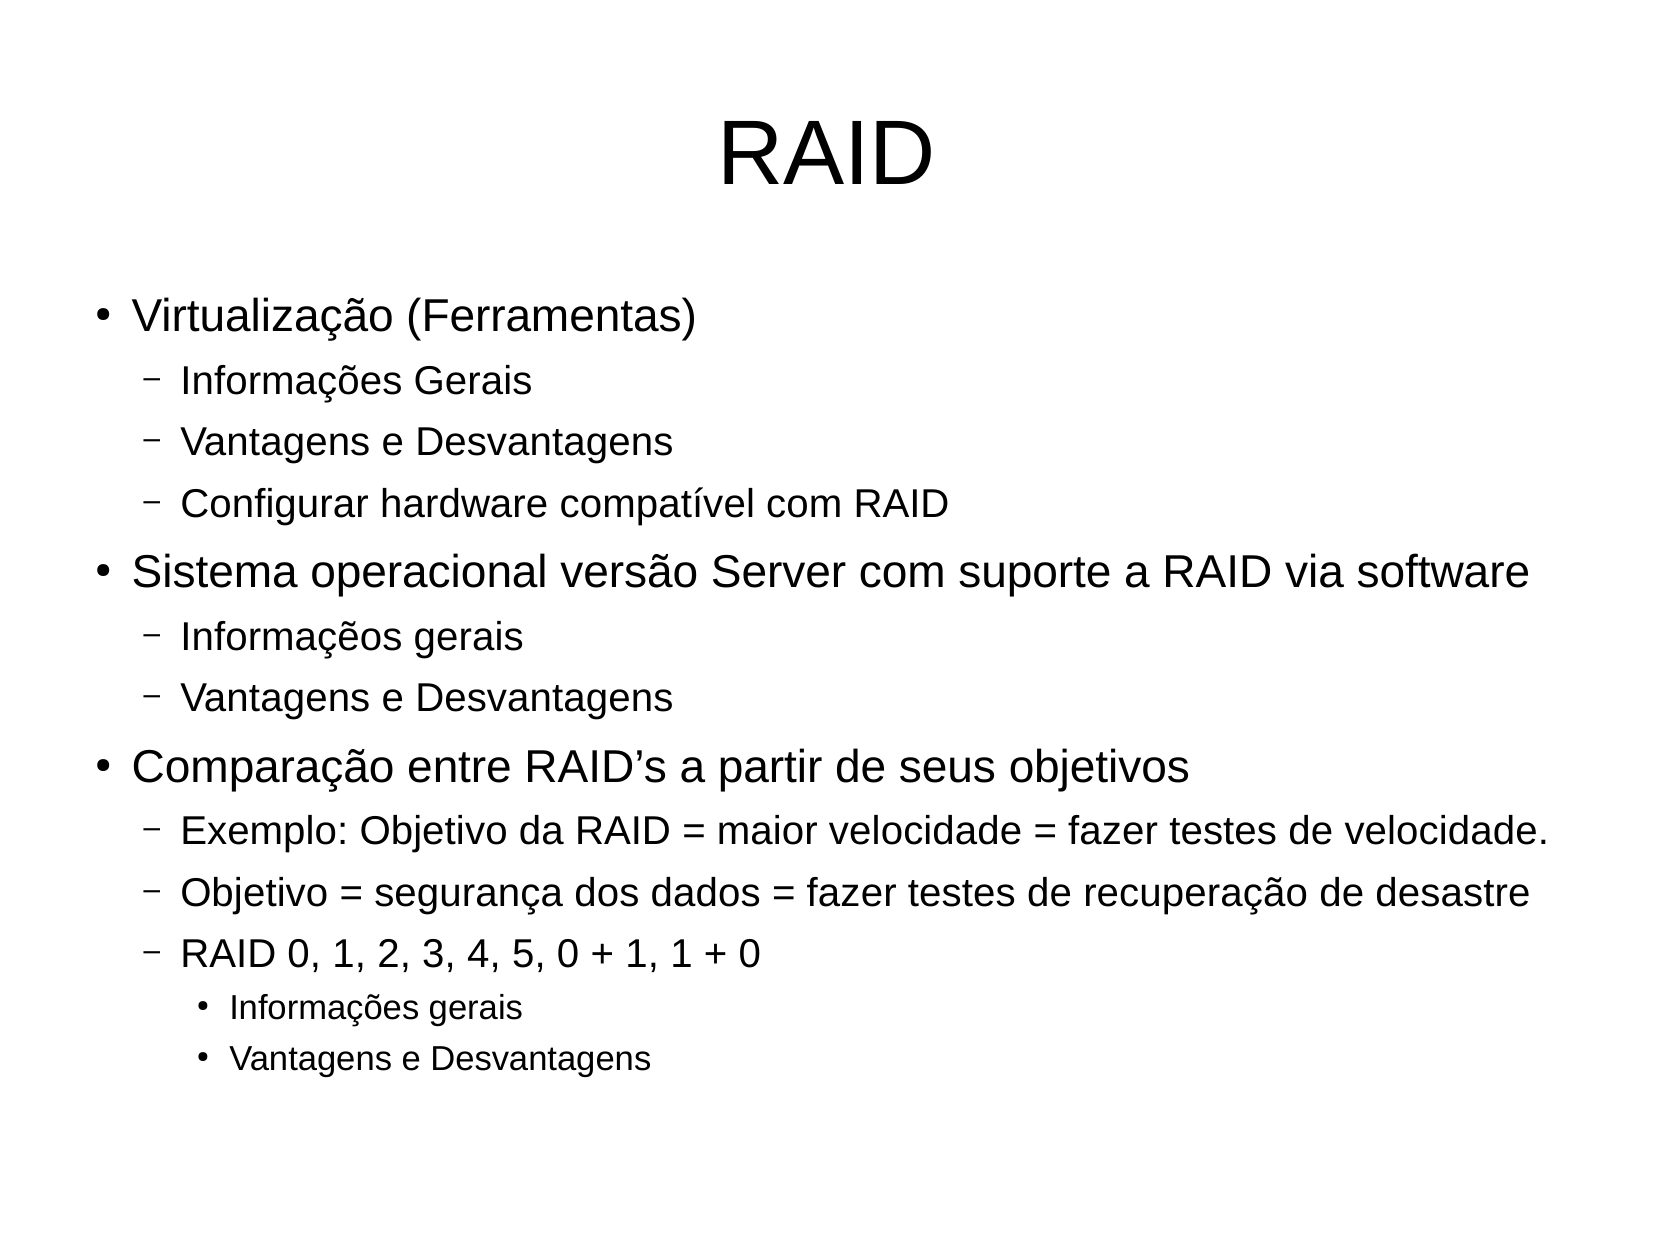

# RAID
Virtualização (Ferramentas)
Informações Gerais
Vantagens e Desvantagens
Configurar hardware compatível com RAID
Sistema operacional versão Server com suporte a RAID via software
Informaçẽos gerais
Vantagens e Desvantagens
Comparação entre RAID’s a partir de seus objetivos
Exemplo: Objetivo da RAID = maior velocidade = fazer testes de velocidade.
Objetivo = segurança dos dados = fazer testes de recuperação de desastre
RAID 0, 1, 2, 3, 4, 5, 0 + 1, 1 + 0
Informações gerais
Vantagens e Desvantagens